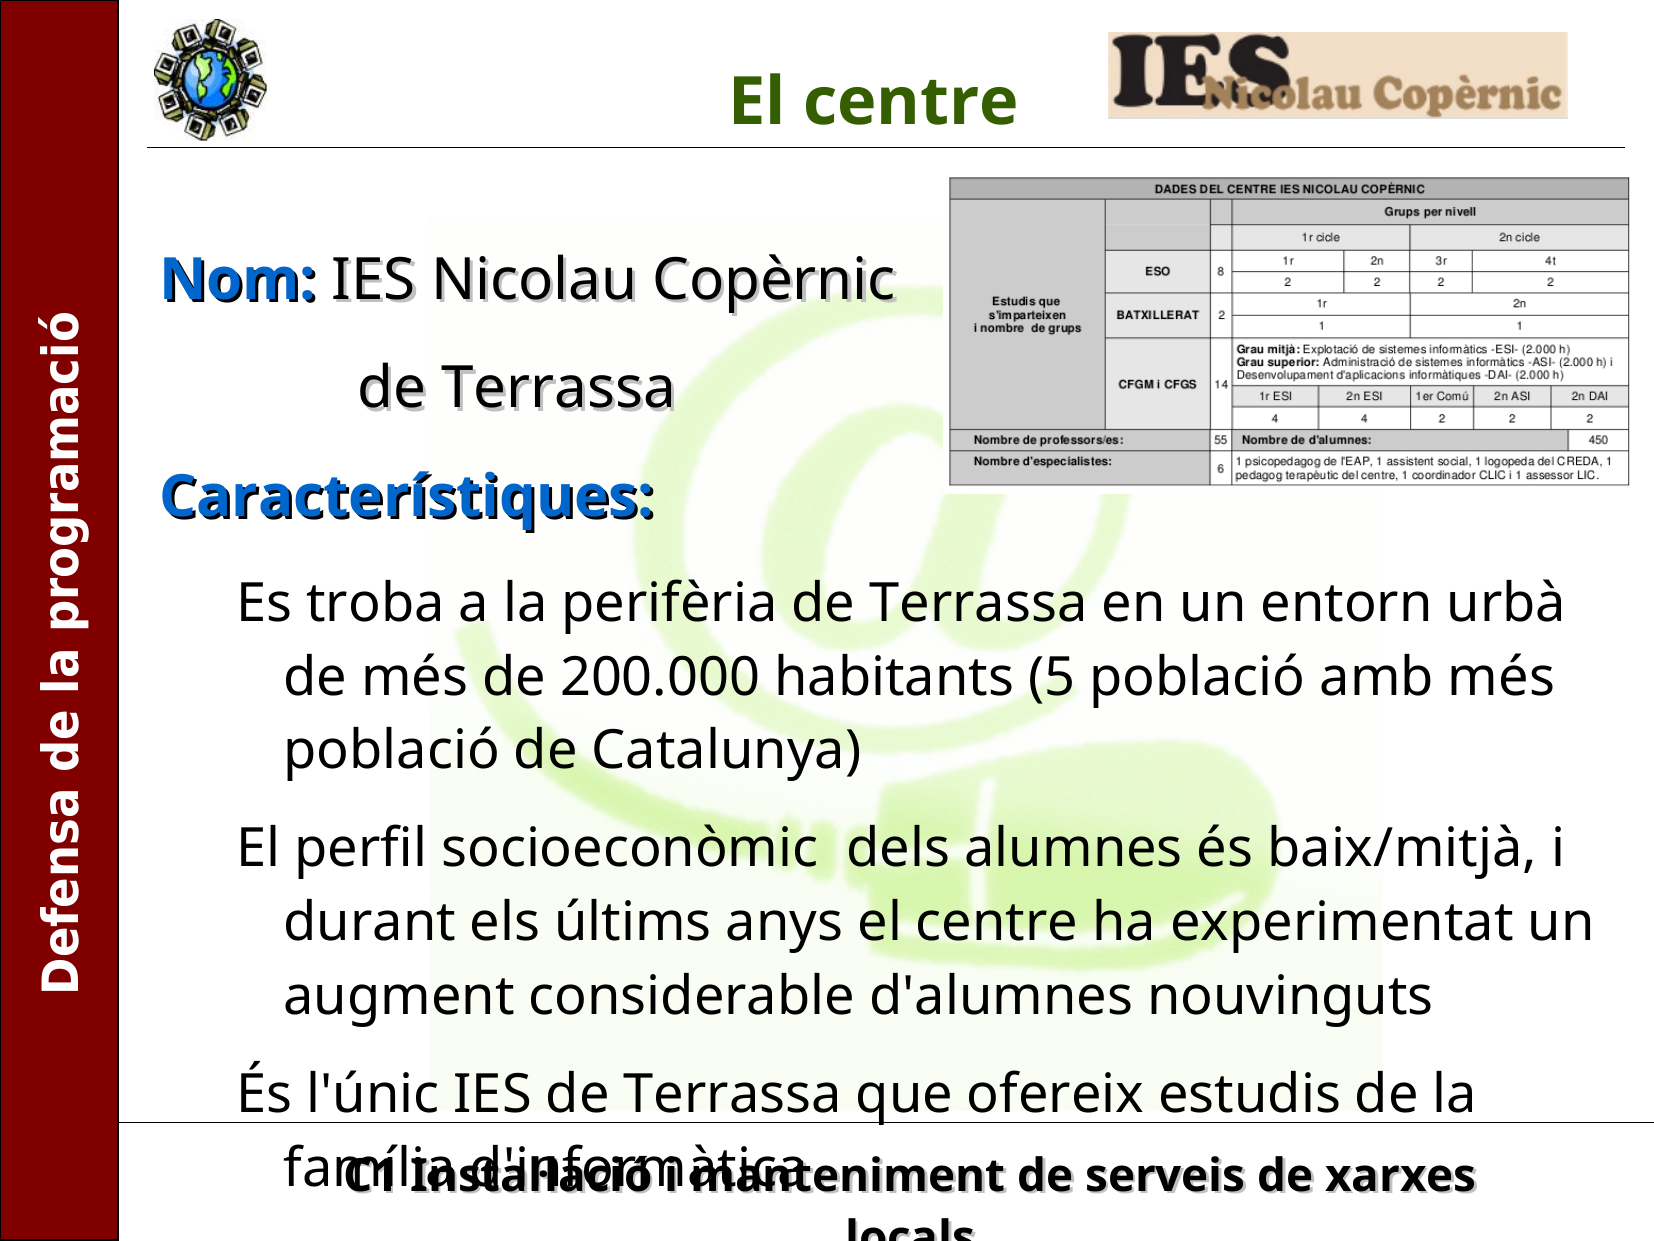

# El centre
Nom: IES Nicolau Copèrnic
 de Terrassa
Característiques:
Es troba a la perifèria de Terrassa en un entorn urbà de més de 200.000 habitants (5 població amb més població de Catalunya)
El perfil socioeconòmic dels alumnes és baix/mitjà, i durant els últims anys el centre ha experimentat un augment considerable d'alumnes nouvinguts
És l'únic IES de Terrassa que ofereix estudis de la família d'informàtica
Els recursos materials per a realitzar els estudis d'informàtica són força òptims